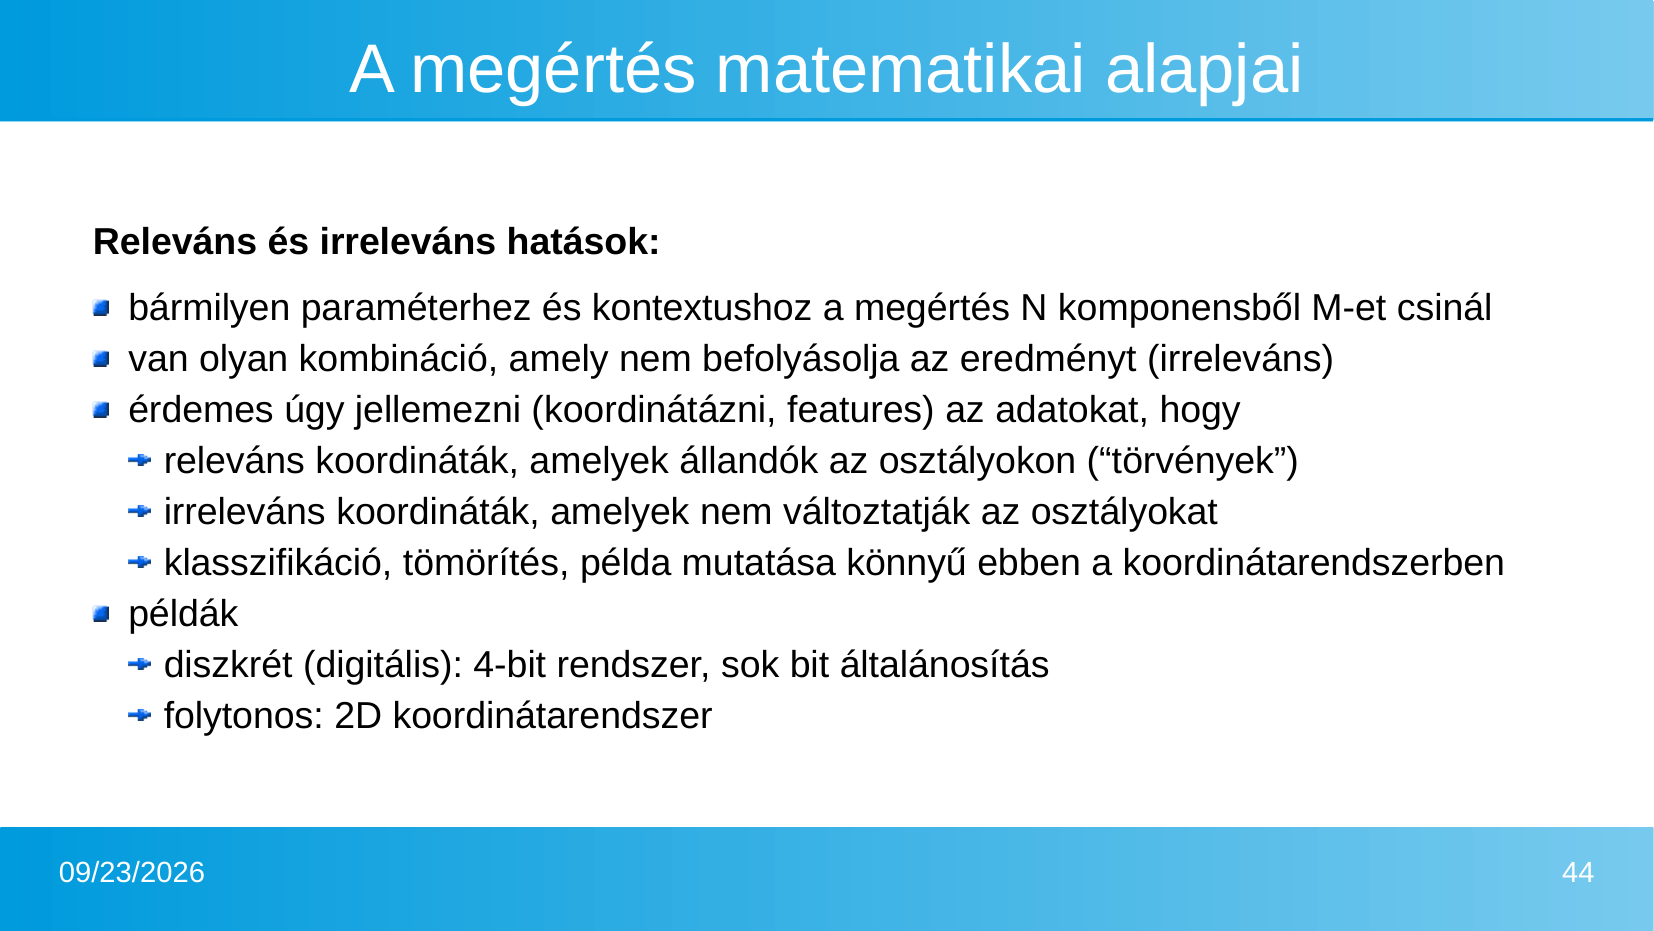

# A megértés matematikai alapjai
Releváns és irreleváns hatások:
bármilyen paraméterhez és kontextushoz a megértés N komponensből M-et csinál
van olyan kombináció, amely nem befolyásolja az eredményt (irreleváns)
érdemes úgy jellemezni (koordinátázni, features) az adatokat, hogy
releváns koordináták, amelyek állandók az osztályokon (“törvények”)
irreleváns koordináták, amelyek nem változtatják az osztályokat
klasszifikáció, tömörítés, példa mutatása könnyű ebben a koordinátarendszerben
példák
diszkrét (digitális): 4-bit rendszer, sok bit általánosítás
folytonos: 2D koordinátarendszer
44